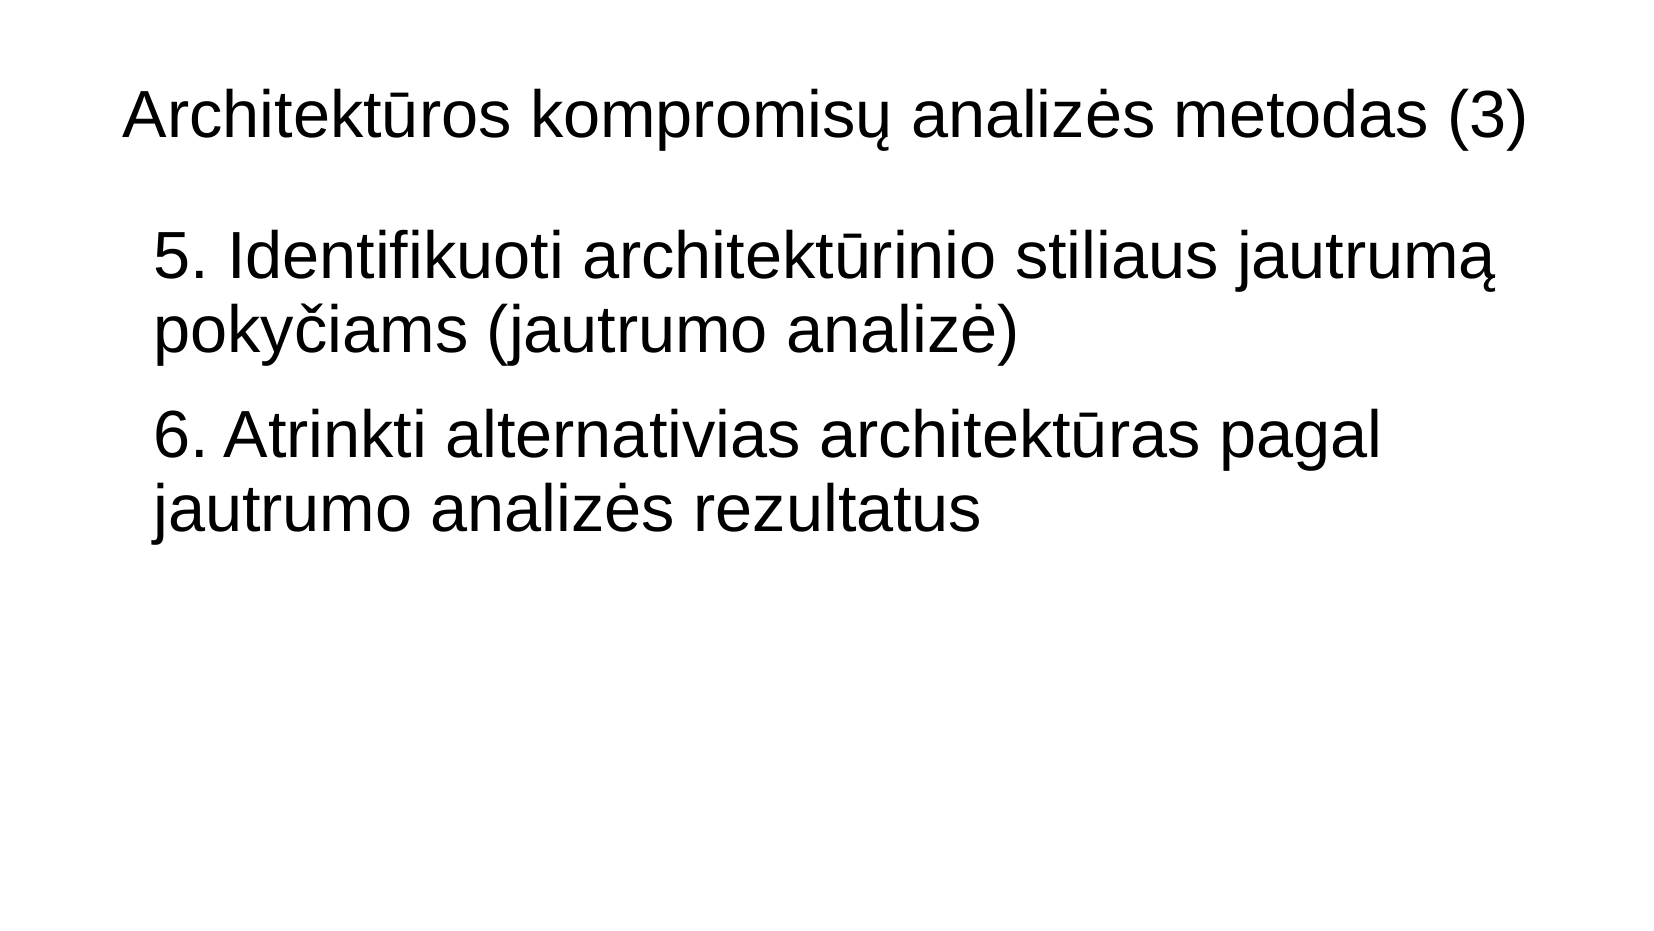

# Architektūros kompromisų analizės metodas (3)
5. Identifikuoti architektūrinio stiliaus jautrumą pokyčiams (jautrumo analizė)
6. Atrinkti alternativias architektūras pagal jautrumo analizės rezultatus